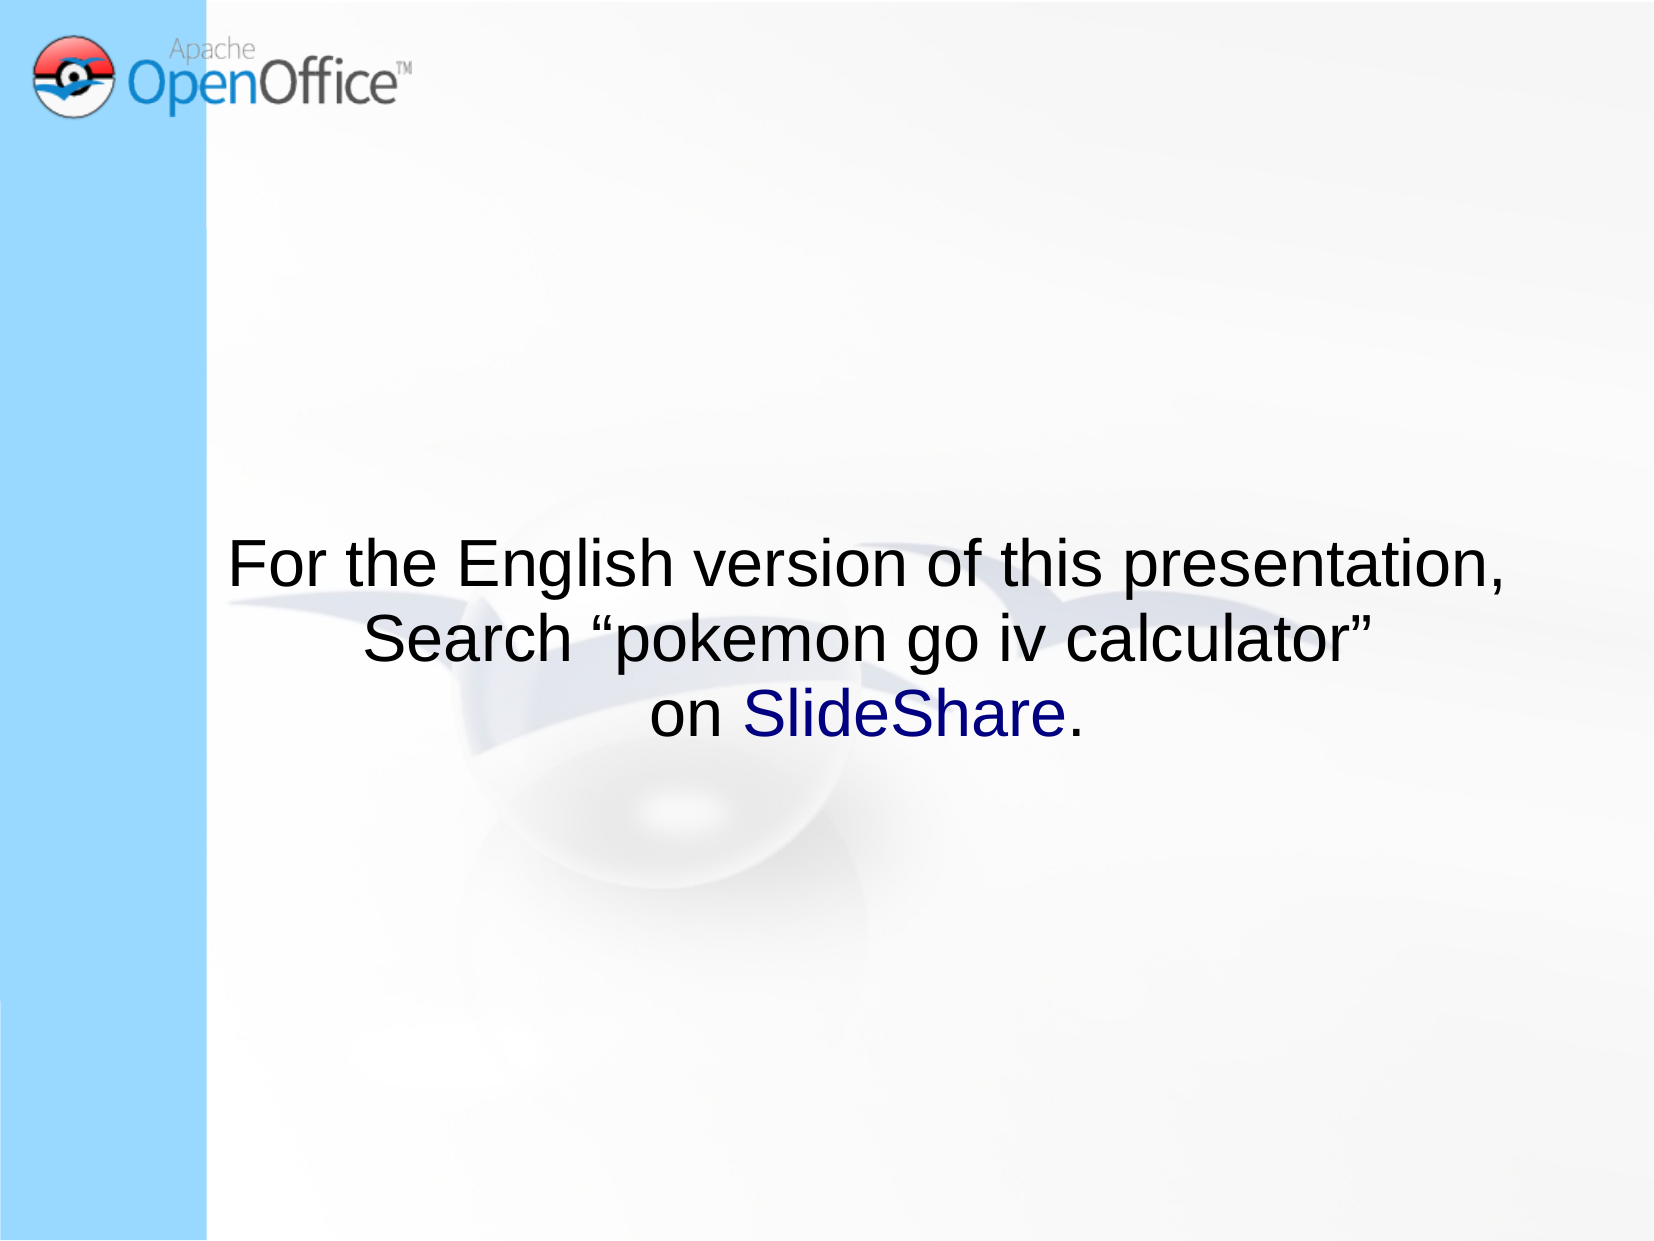

# For the English version of this presentation,
Search “pokemon go iv calculator”
on SlideShare.